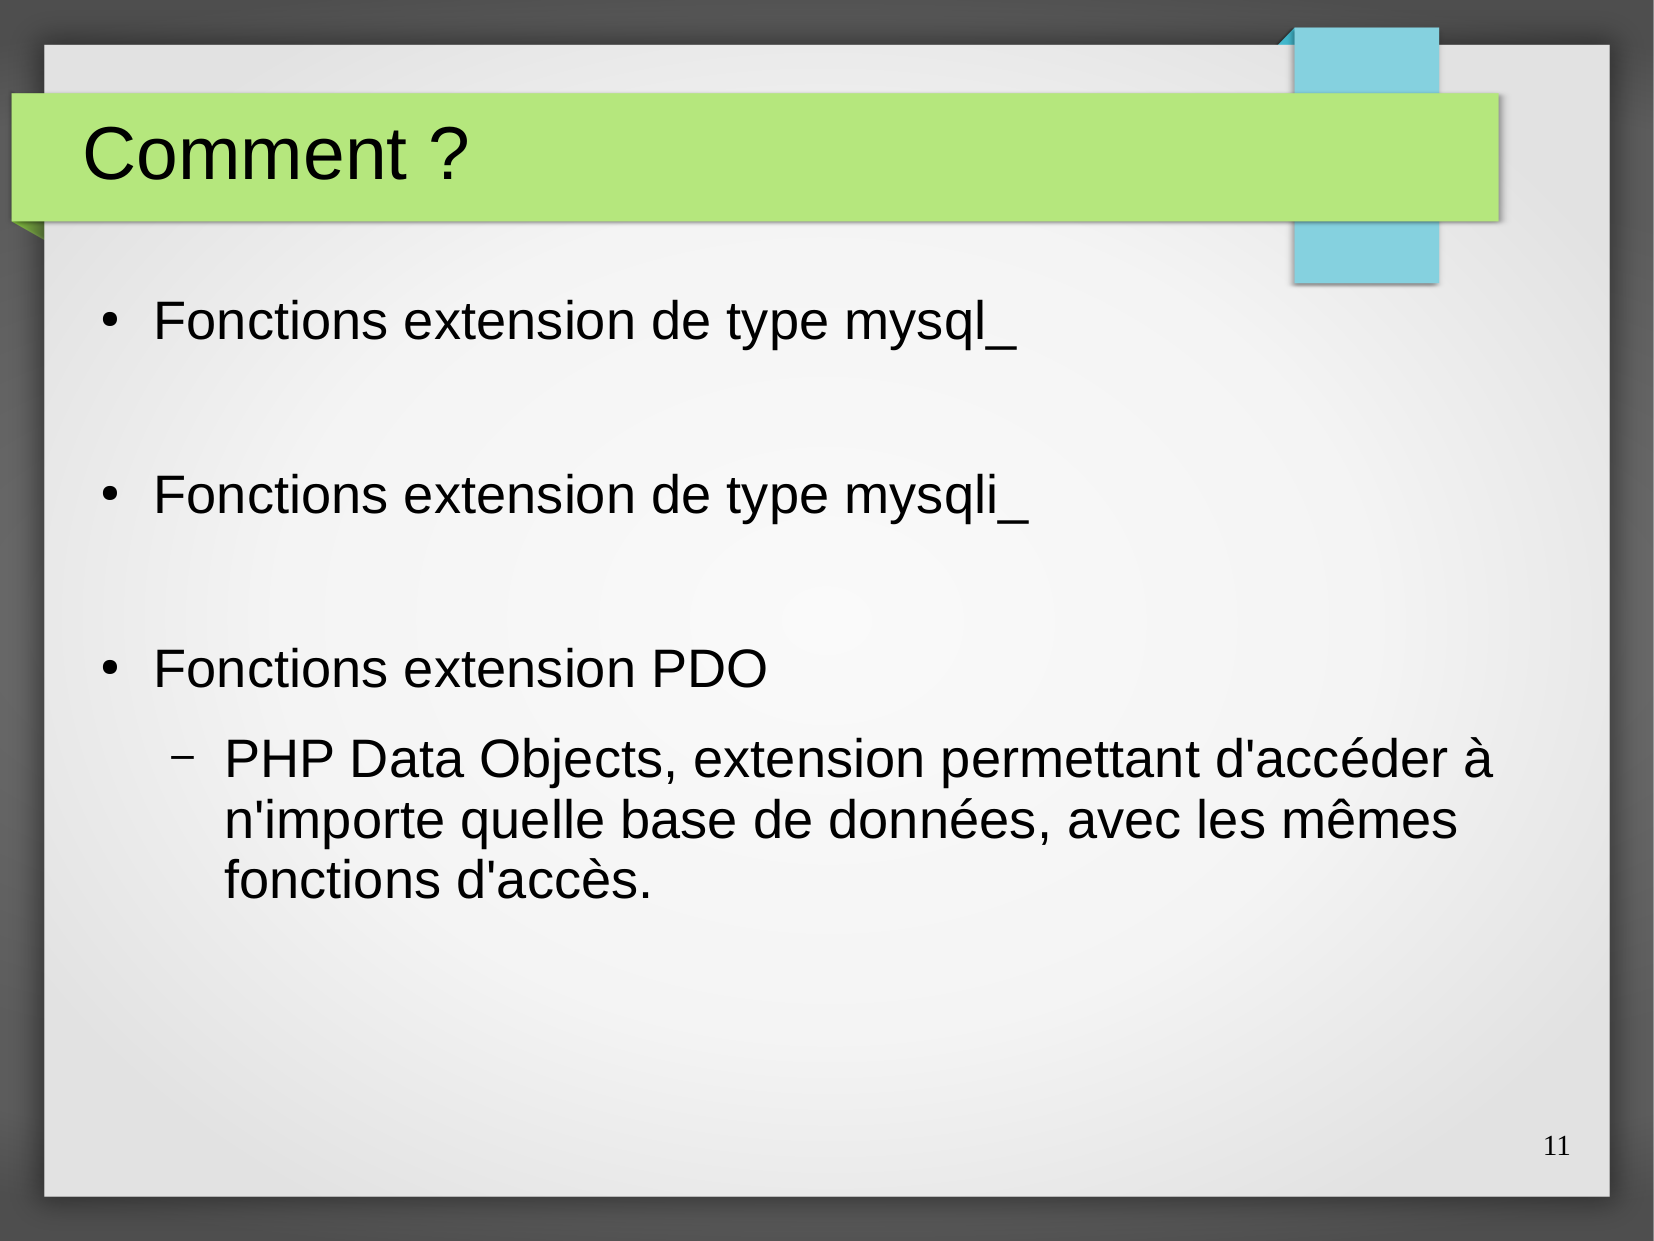

# Comment ?
Fonctions extension de type mysql_
Fonctions extension de type mysqli_
Fonctions extension PDO
PHP Data Objects, extension permettant d'accéder à n'importe quelle base de données, avec les mêmes fonctions d'accès.
11